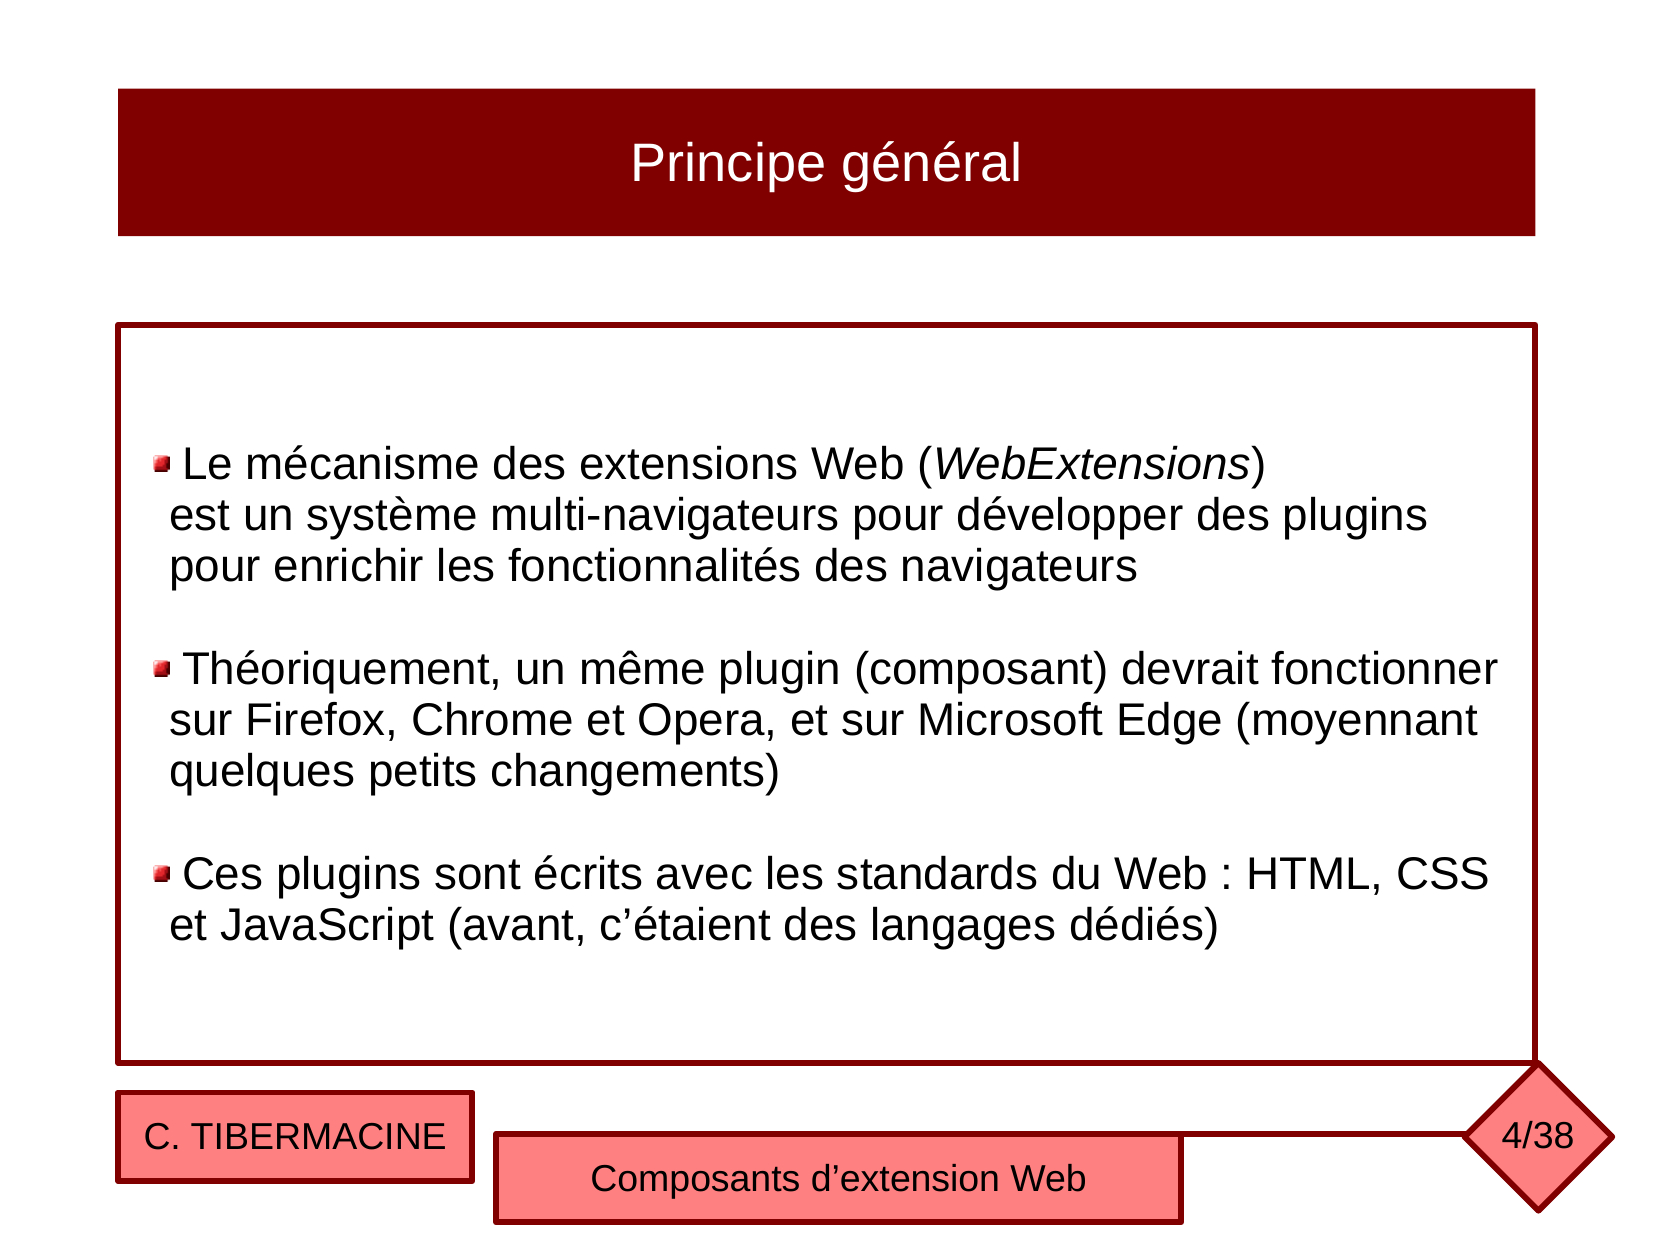

Principe général
 Le mécanisme des extensions Web (WebExtensions)
est un système multi-navigateurs pour développer des plugins
pour enrichir les fonctionnalités des navigateurs
 Théoriquement, un même plugin (composant) devrait fonctionner
sur Firefox, Chrome et Opera, et sur Microsoft Edge (moyennant
quelques petits changements)
 Ces plugins sont écrits avec les standards du Web : HTML, CSS
et JavaScript (avant, c’étaient des langages dédiés)
C. TIBERMACINE
Composants d’extension Web